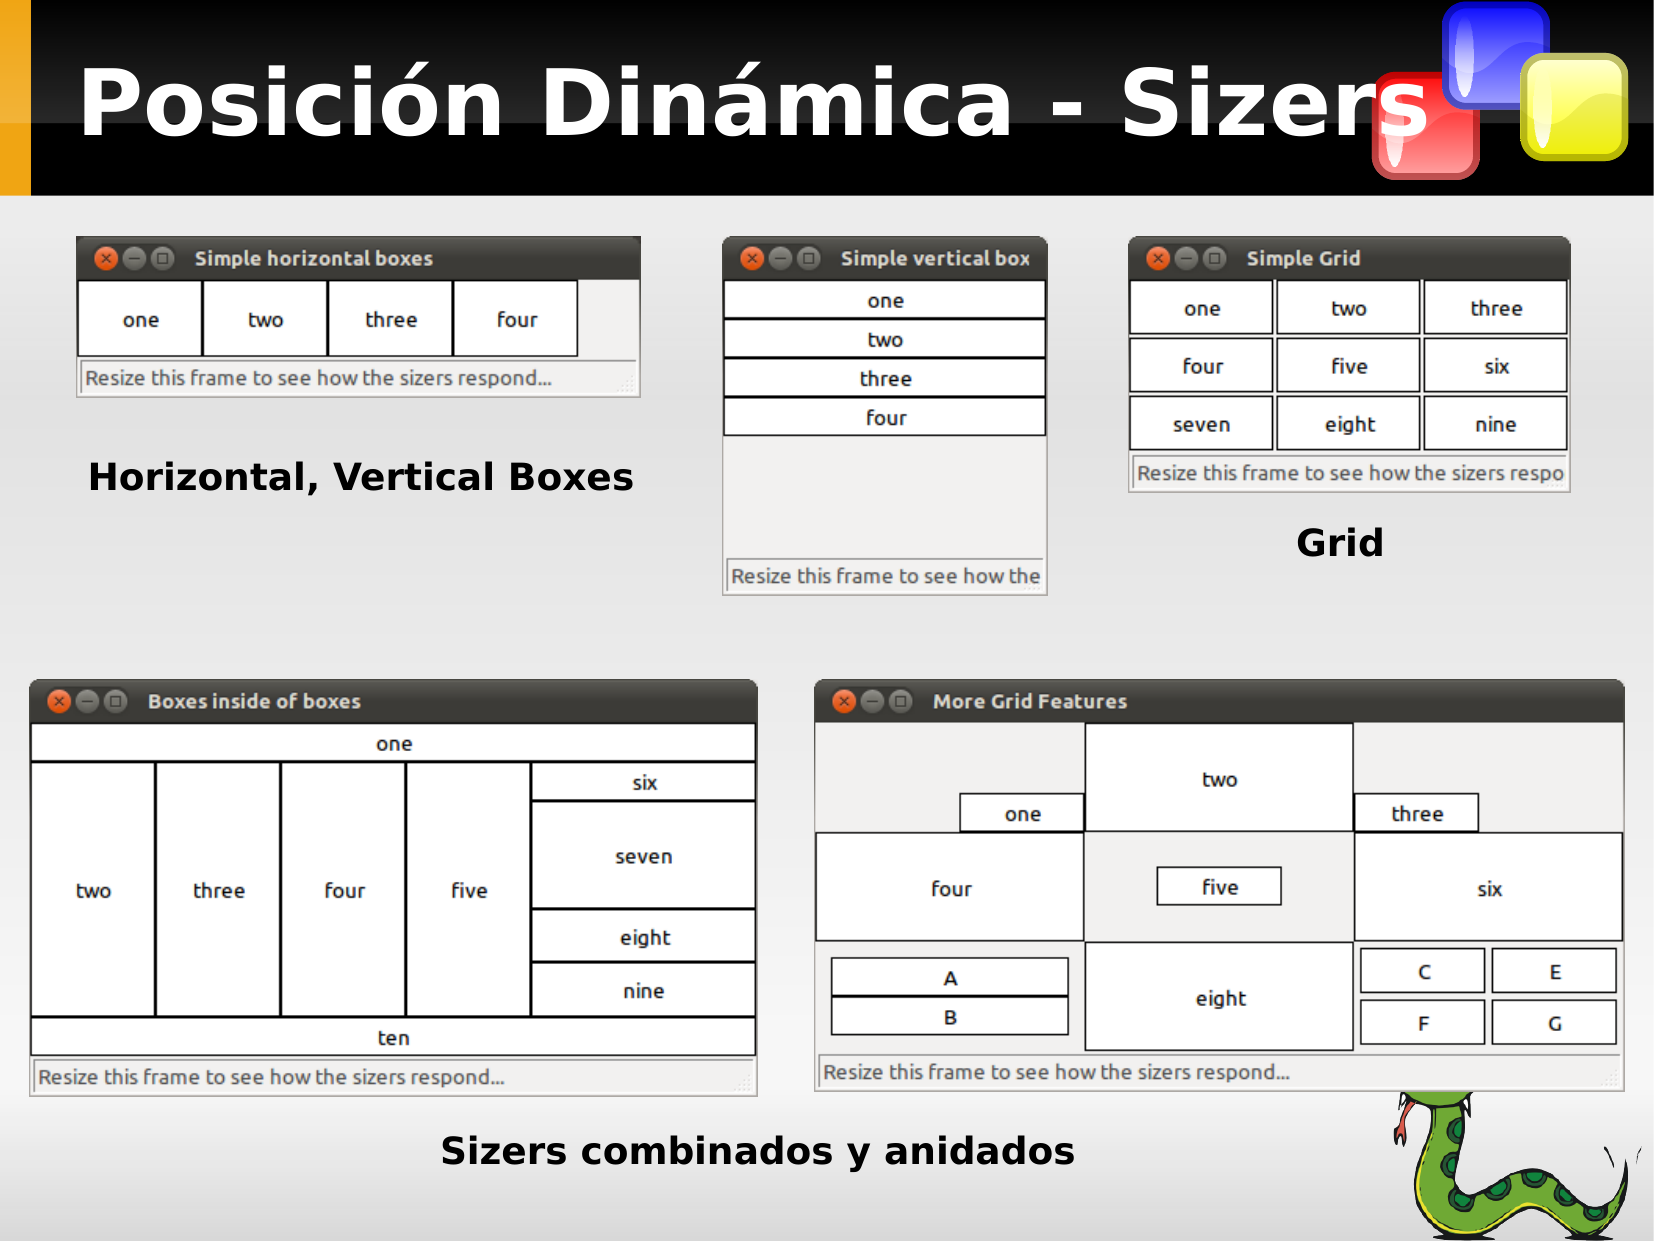

# Posición Dinámica - Sizers
Horizontal, Vertical Boxes
Grid
Sizers combinados y anidados